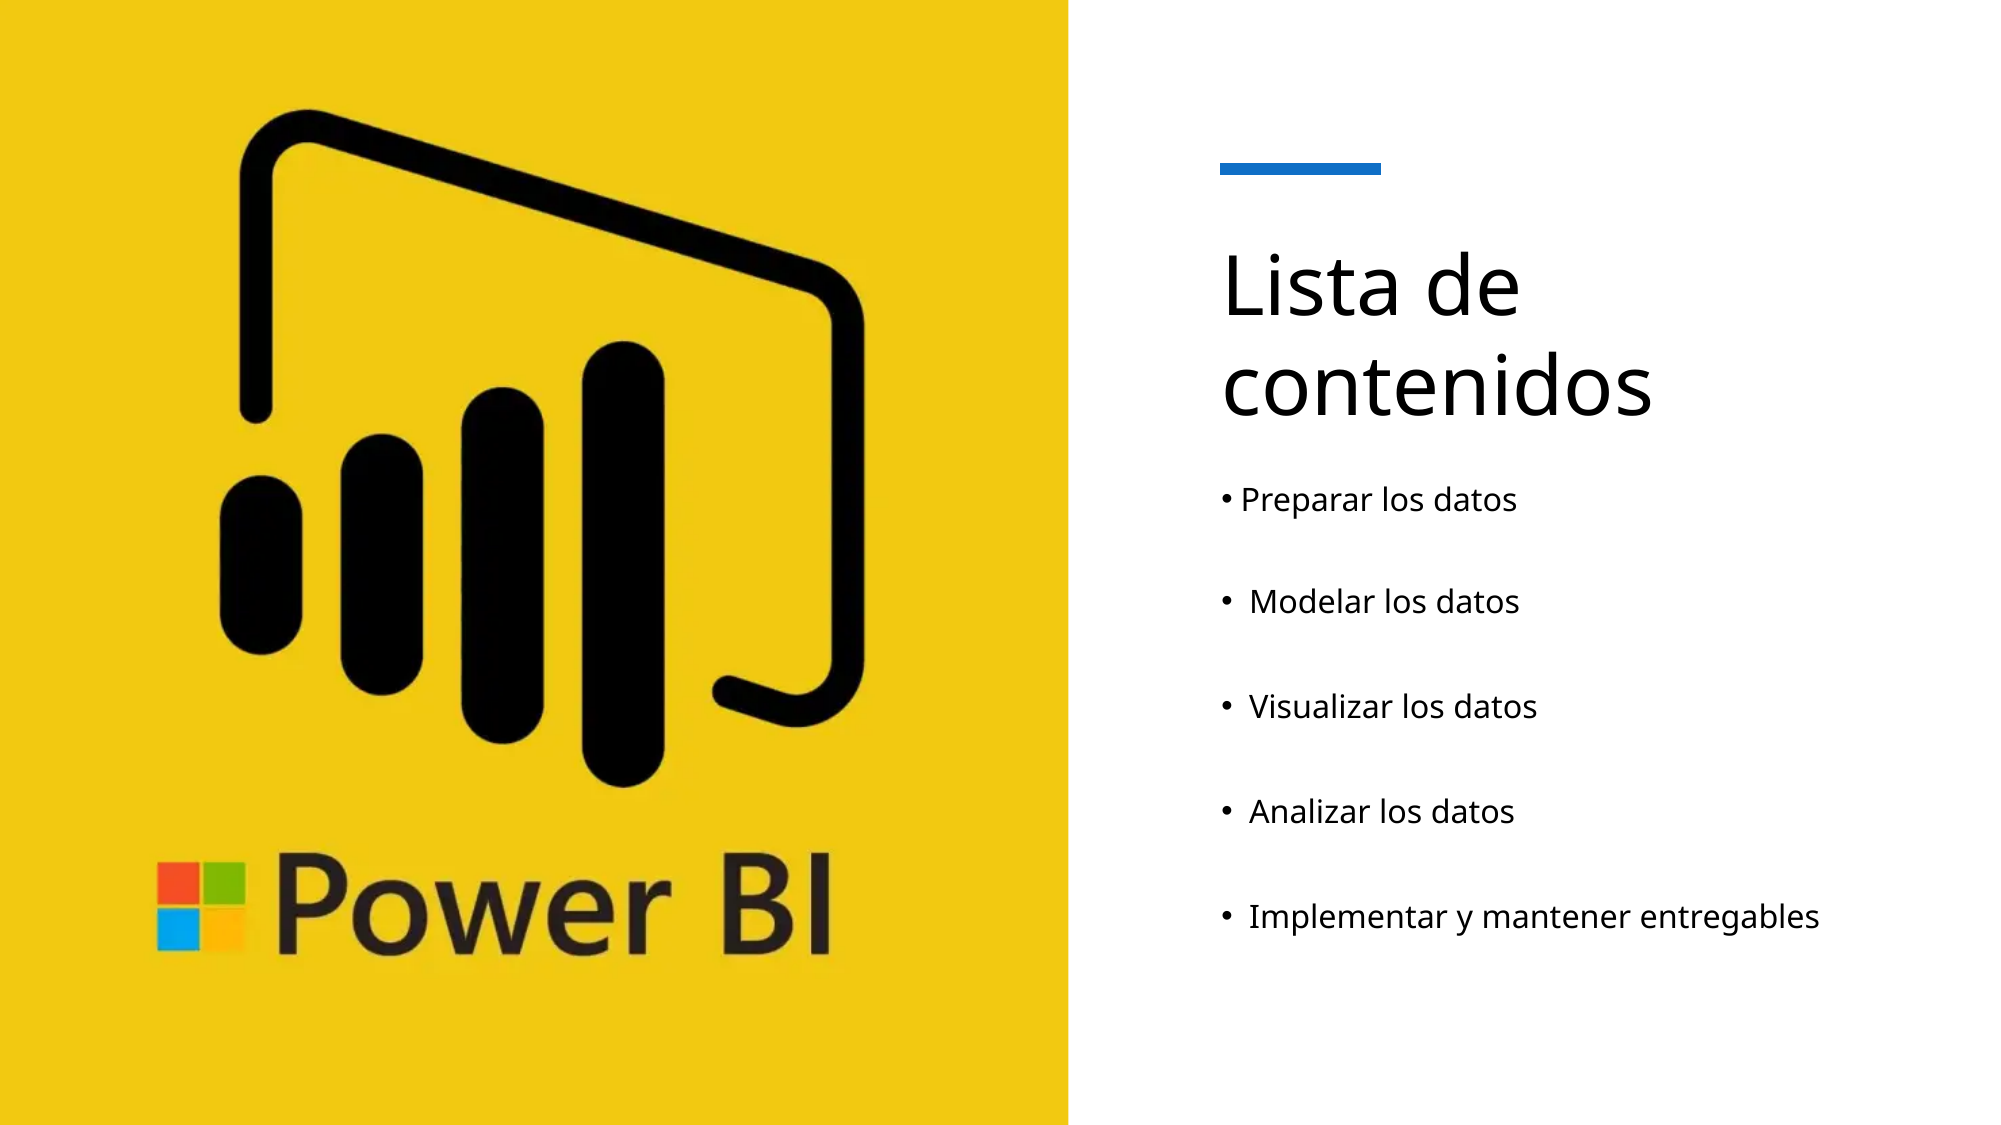

# Lista de contenidos
 Preparar los datos
 Modelar los datos
 Visualizar los datos
 Analizar los datos
 Implementar y mantener entregables